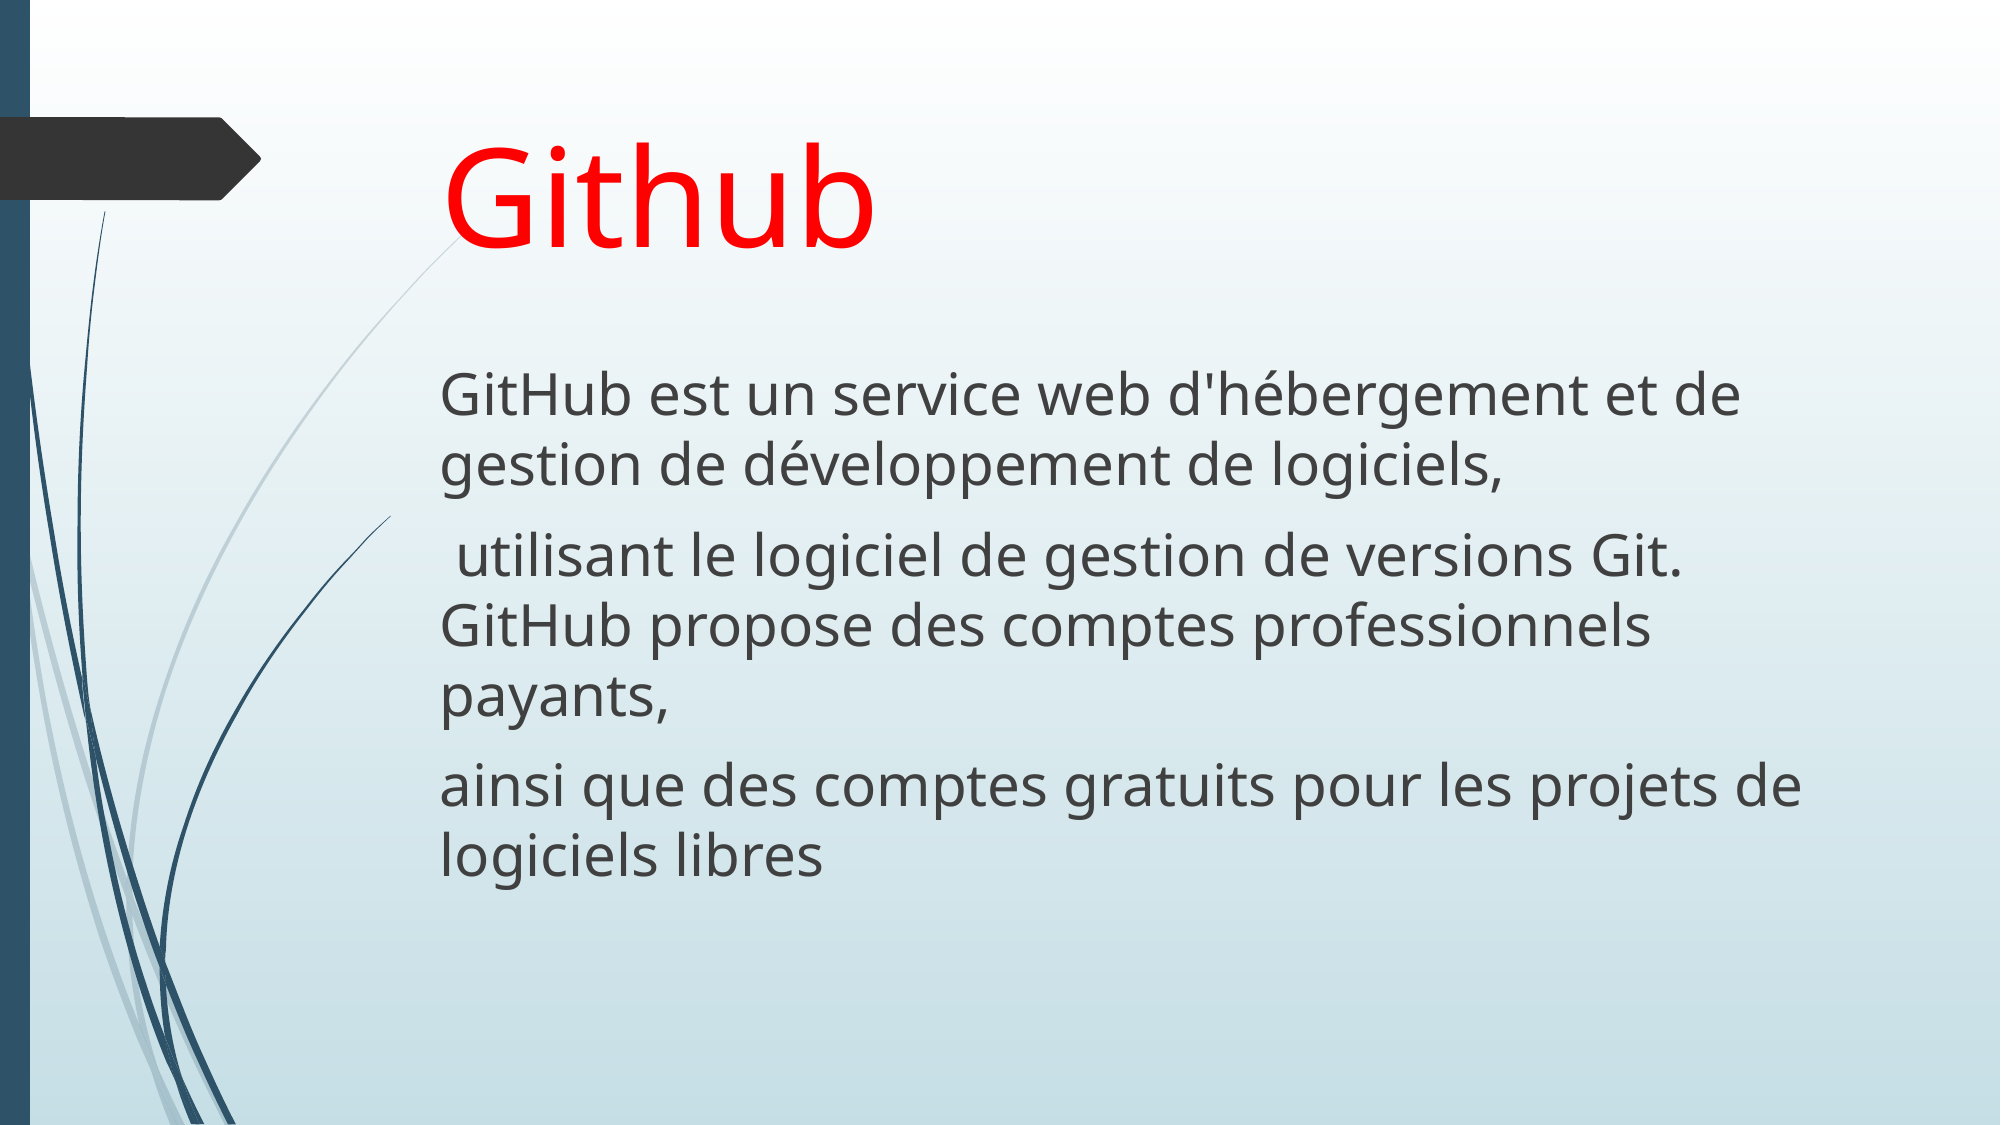

# Github
GitHub est un service web d'hébergement et de gestion de développement de logiciels,
 utilisant le logiciel de gestion de versions Git. GitHub propose des comptes professionnels payants,
ainsi que des comptes gratuits pour les projets de logiciels libres